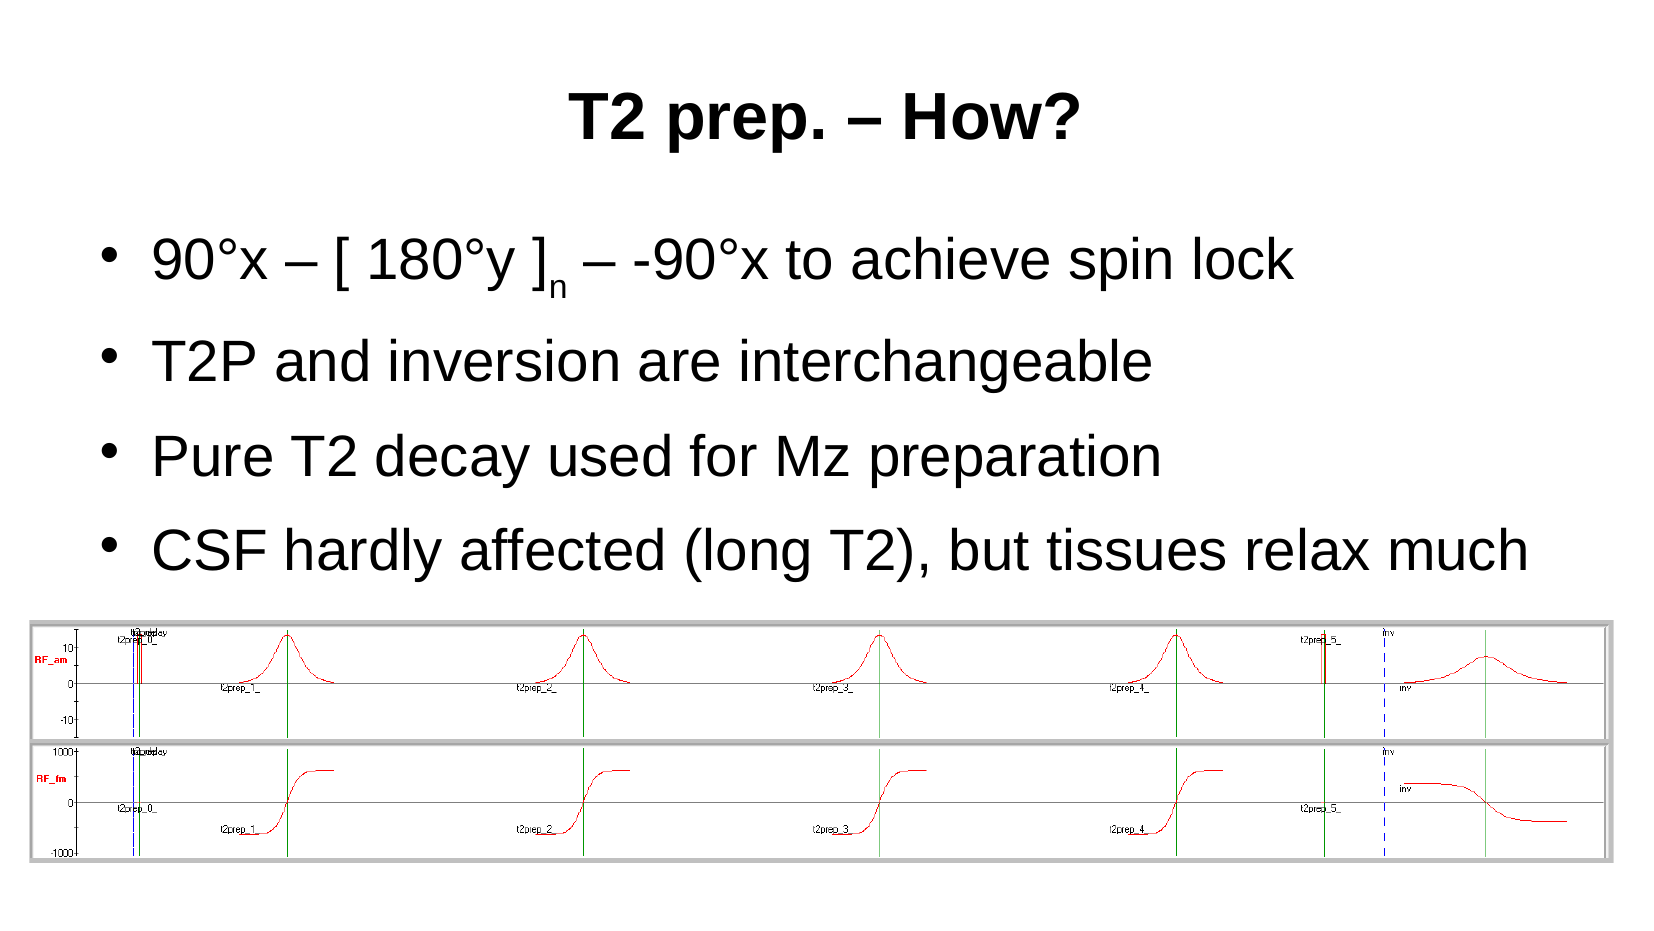

# T2 prep. – How?
90°x – [ 180°y ]n – -90°x to achieve spin lock
T2P and inversion are interchangeable
Pure T2 decay used for Mz preparation
CSF hardly affected (long T2), but tissues relax much